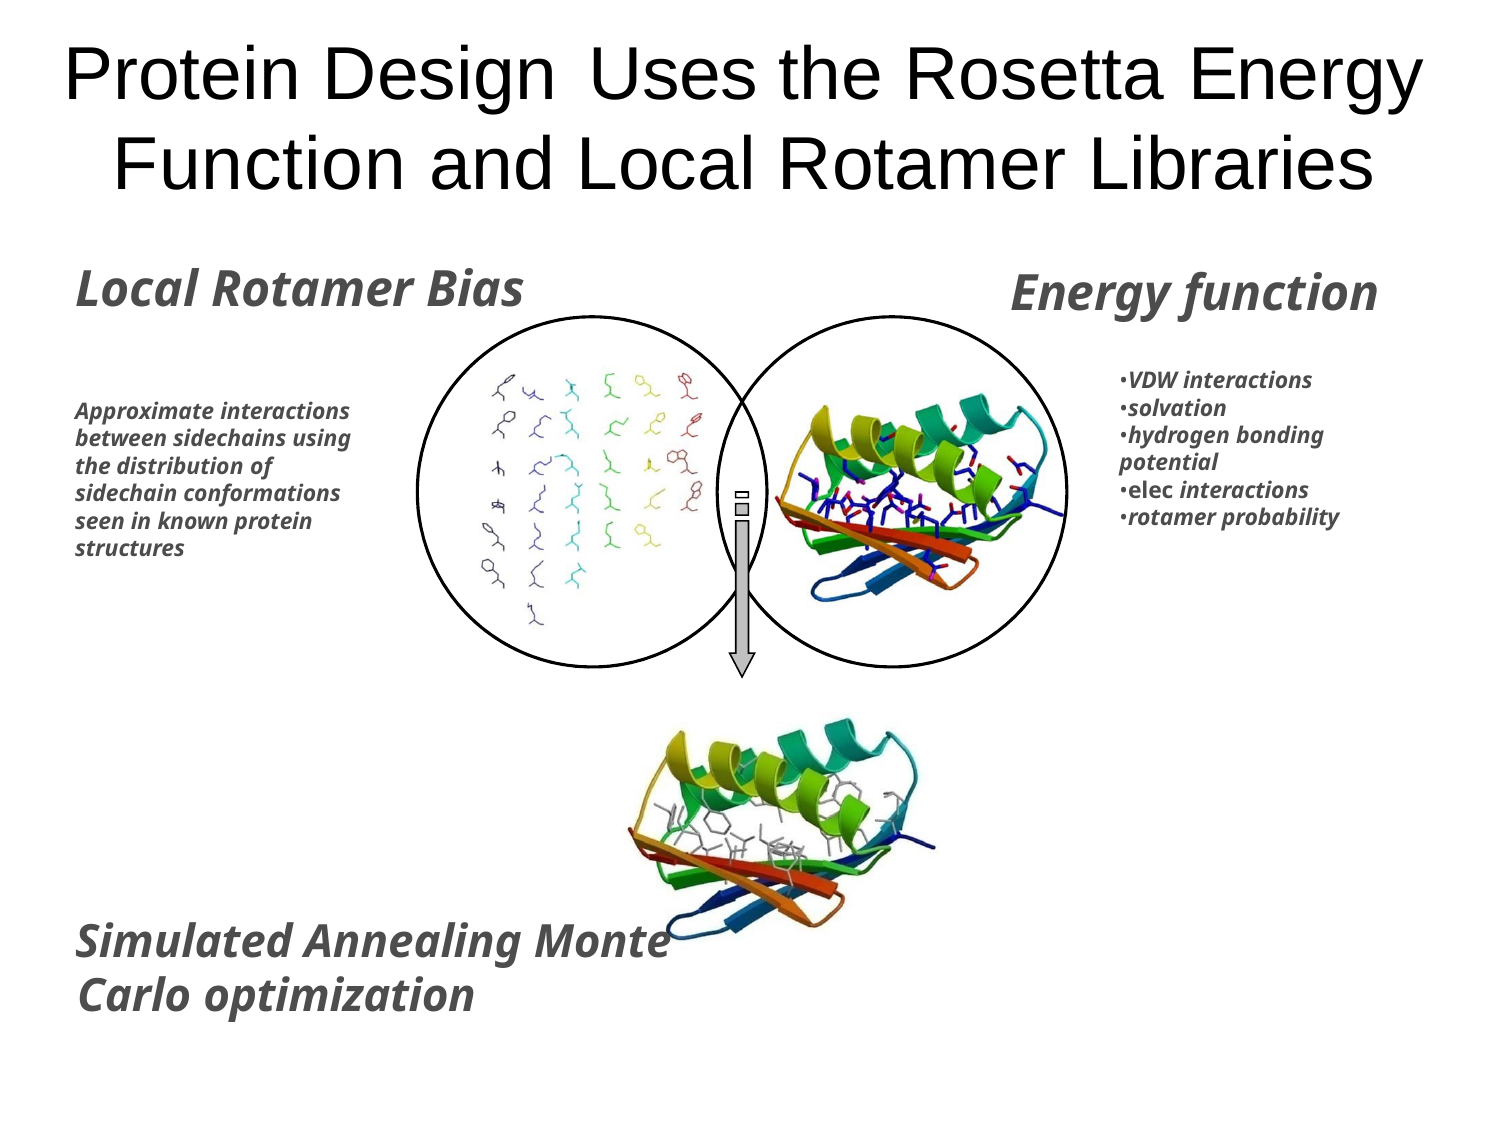

Protein Design	Uses the Rosetta	Energy Function and Local Rotamer Libraries
Local Rotamer Bias
Approximate interactions
between sidechains using
the distribution of
sidechain conformations
seen in known protein
structures
Simulated Annealing Monte Carlo optimization
Energy function
•VDW interactions
•solvation
•hydrogen bonding potential
•elec interactions
•rotamer probability